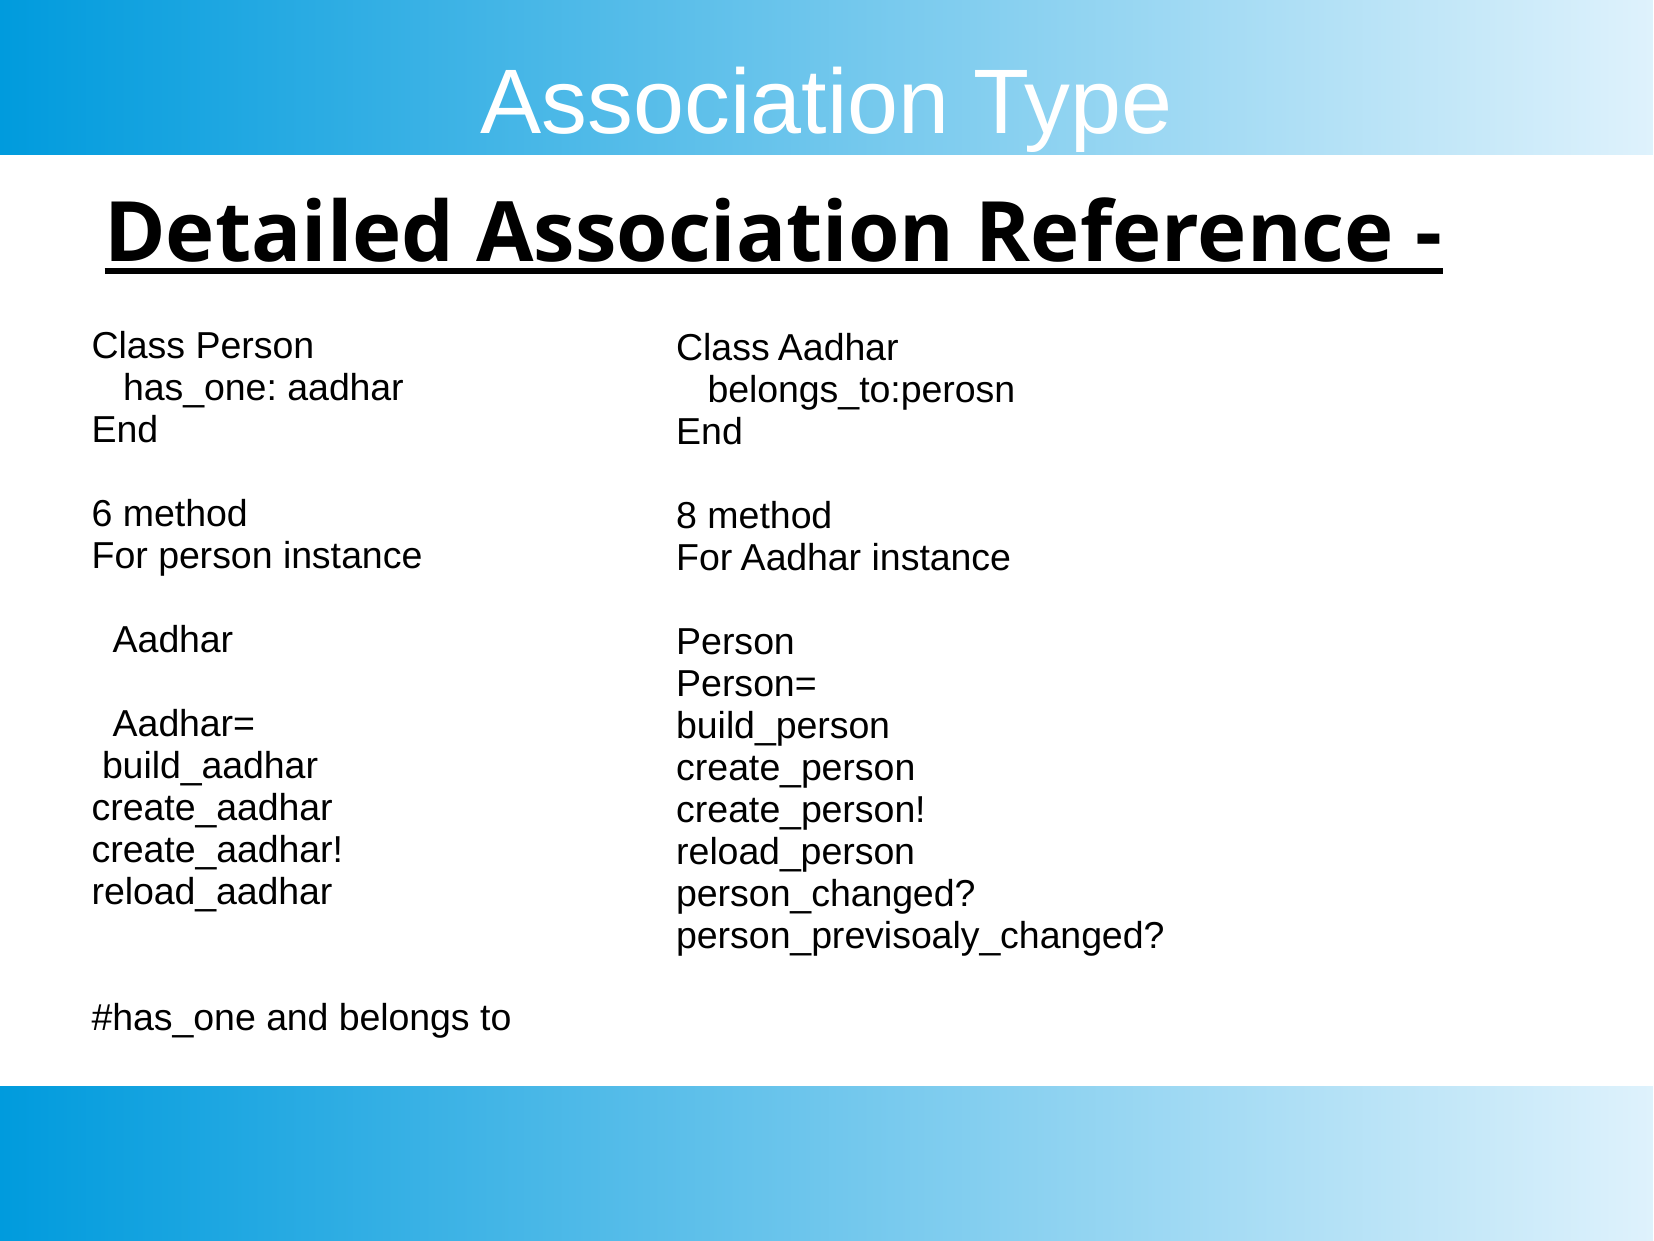

# Association Type
Detailed Association Reference -
Class Person
 has_one: aadhar
End
6 method
For person instance
 Aadhar
 Aadhar=
 build_aadhar
create_aadhar
create_aadhar!
reload_aadhar
#has_one and belongs to
Class Aadhar
 belongs_to:perosn
End
8 method
For Aadhar instance
Person
Person=
build_person
create_person
create_person!
reload_person
person_changed?
person_previsoaly_changed?